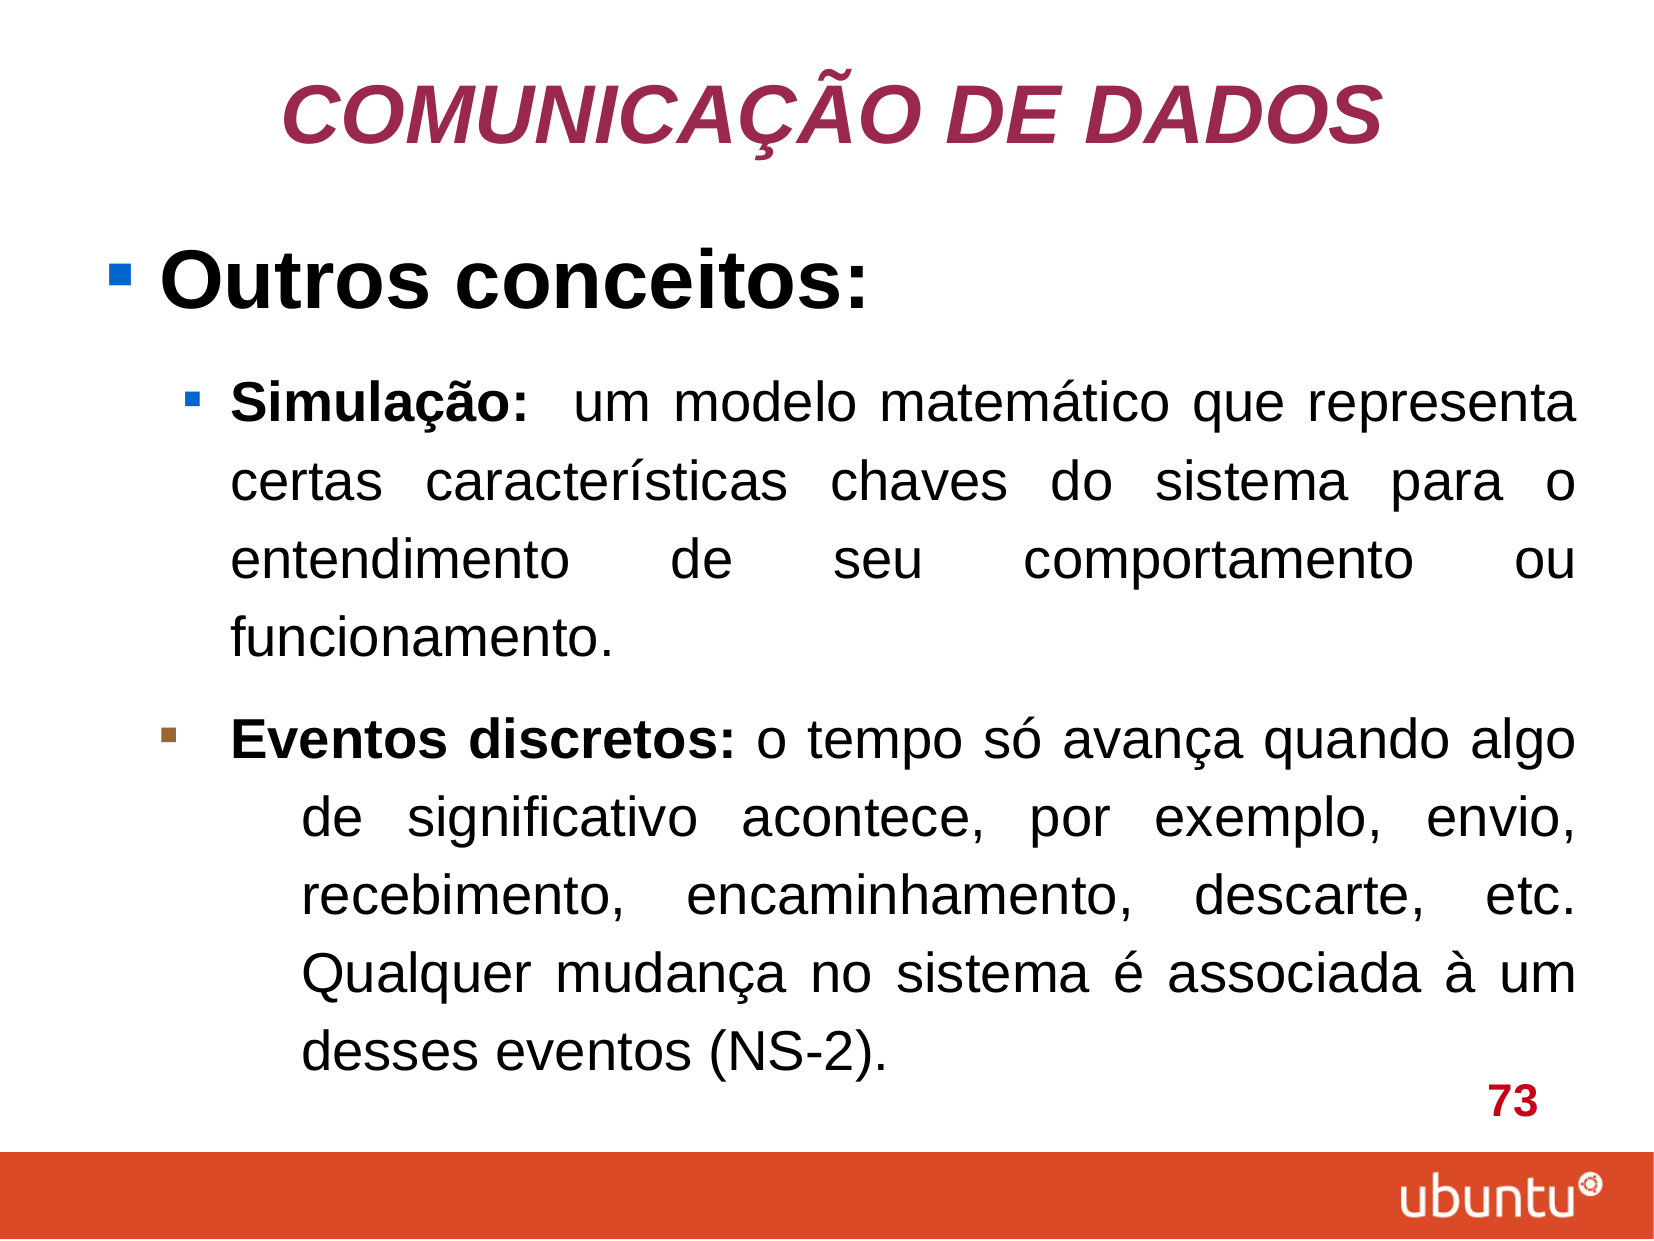

# COMUNICAÇÃO DE DADOS
Outros conceitos:
Simulação: um modelo matemático que representa certas características chaves do sistema para o entendimento de seu comportamento ou funcionamento.
Eventos discretos: o tempo só avança quando algo de significativo acontece, por exemplo, envio, recebimento, encaminhamento, descarte, etc. Qualquer mudança no sistema é associada à um desses eventos (NS-2).